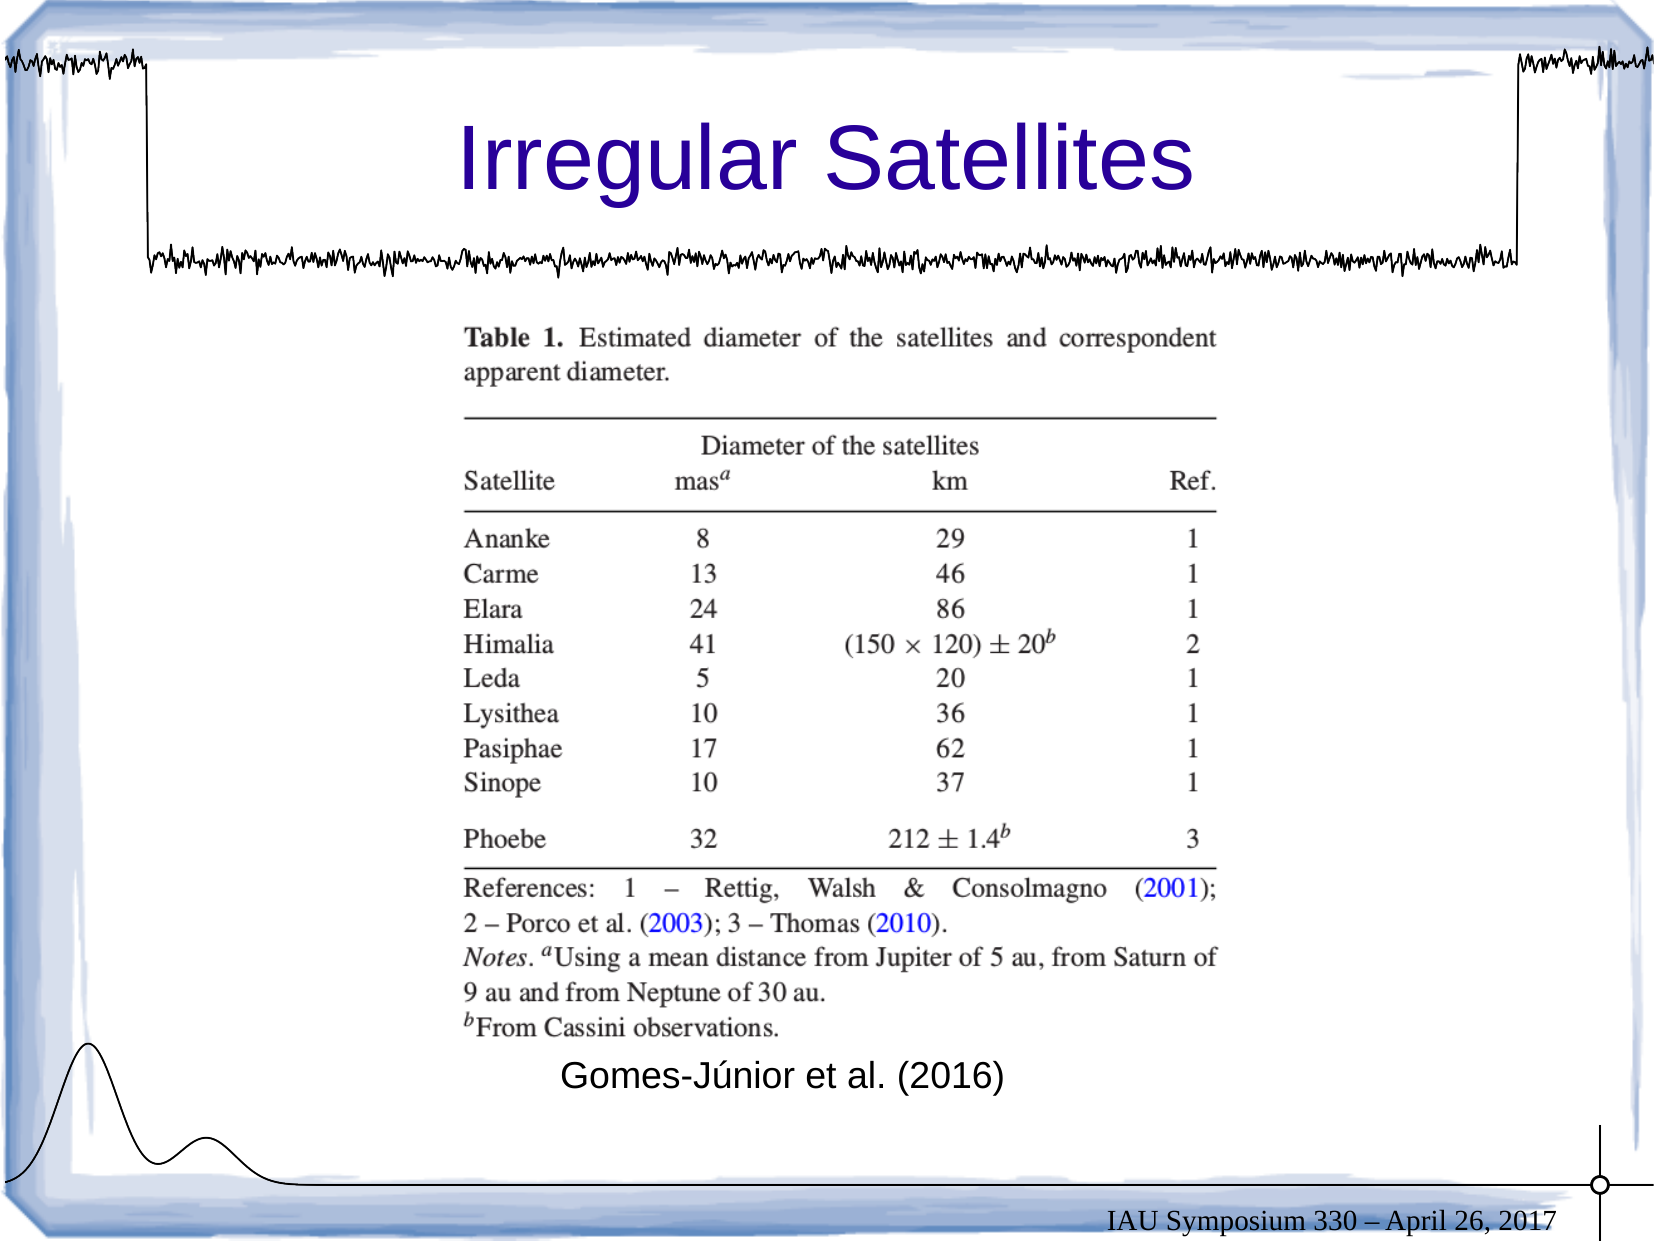

# Irregular Satellites
Gomes-Júnior et al. (2016)
IAU Symposium 330 – April 26, 2017